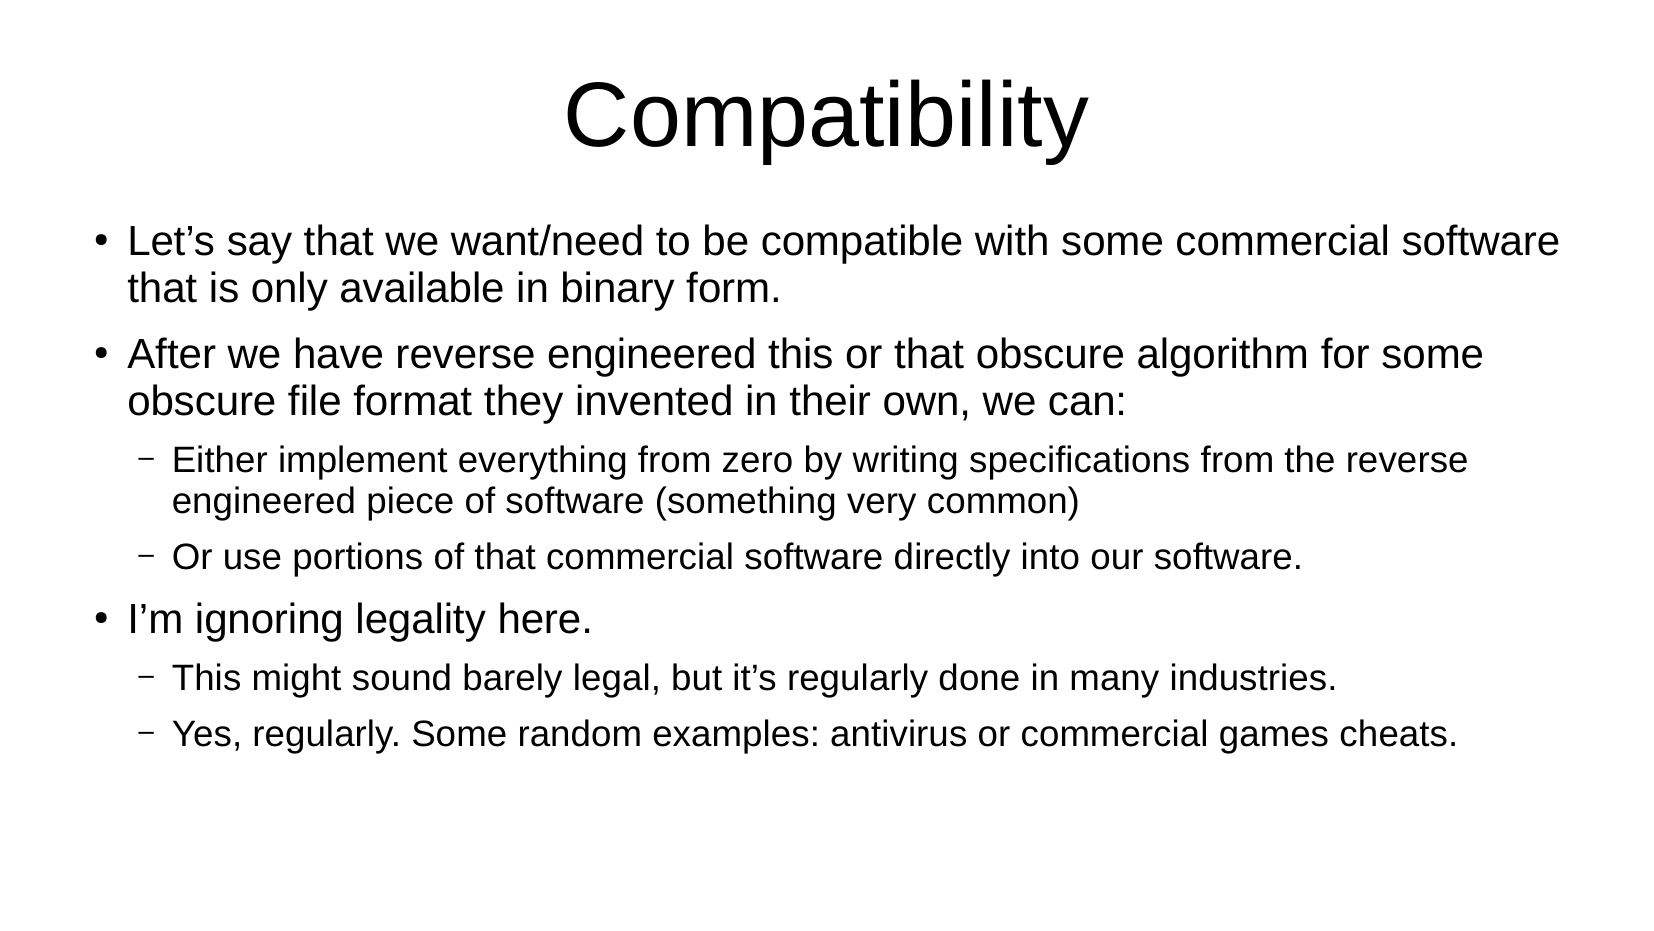

# Compatibility
Let’s say that we want/need to be compatible with some commercial software that is only available in binary form.
After we have reverse engineered this or that obscure algorithm for some obscure file format they invented in their own, we can:
Either implement everything from zero by writing specifications from the reverse engineered piece of software (something very common)
Or use portions of that commercial software directly into our software.
I’m ignoring legality here.
This might sound barely legal, but it’s regularly done in many industries.
Yes, regularly. Some random examples: antivirus or commercial games cheats.